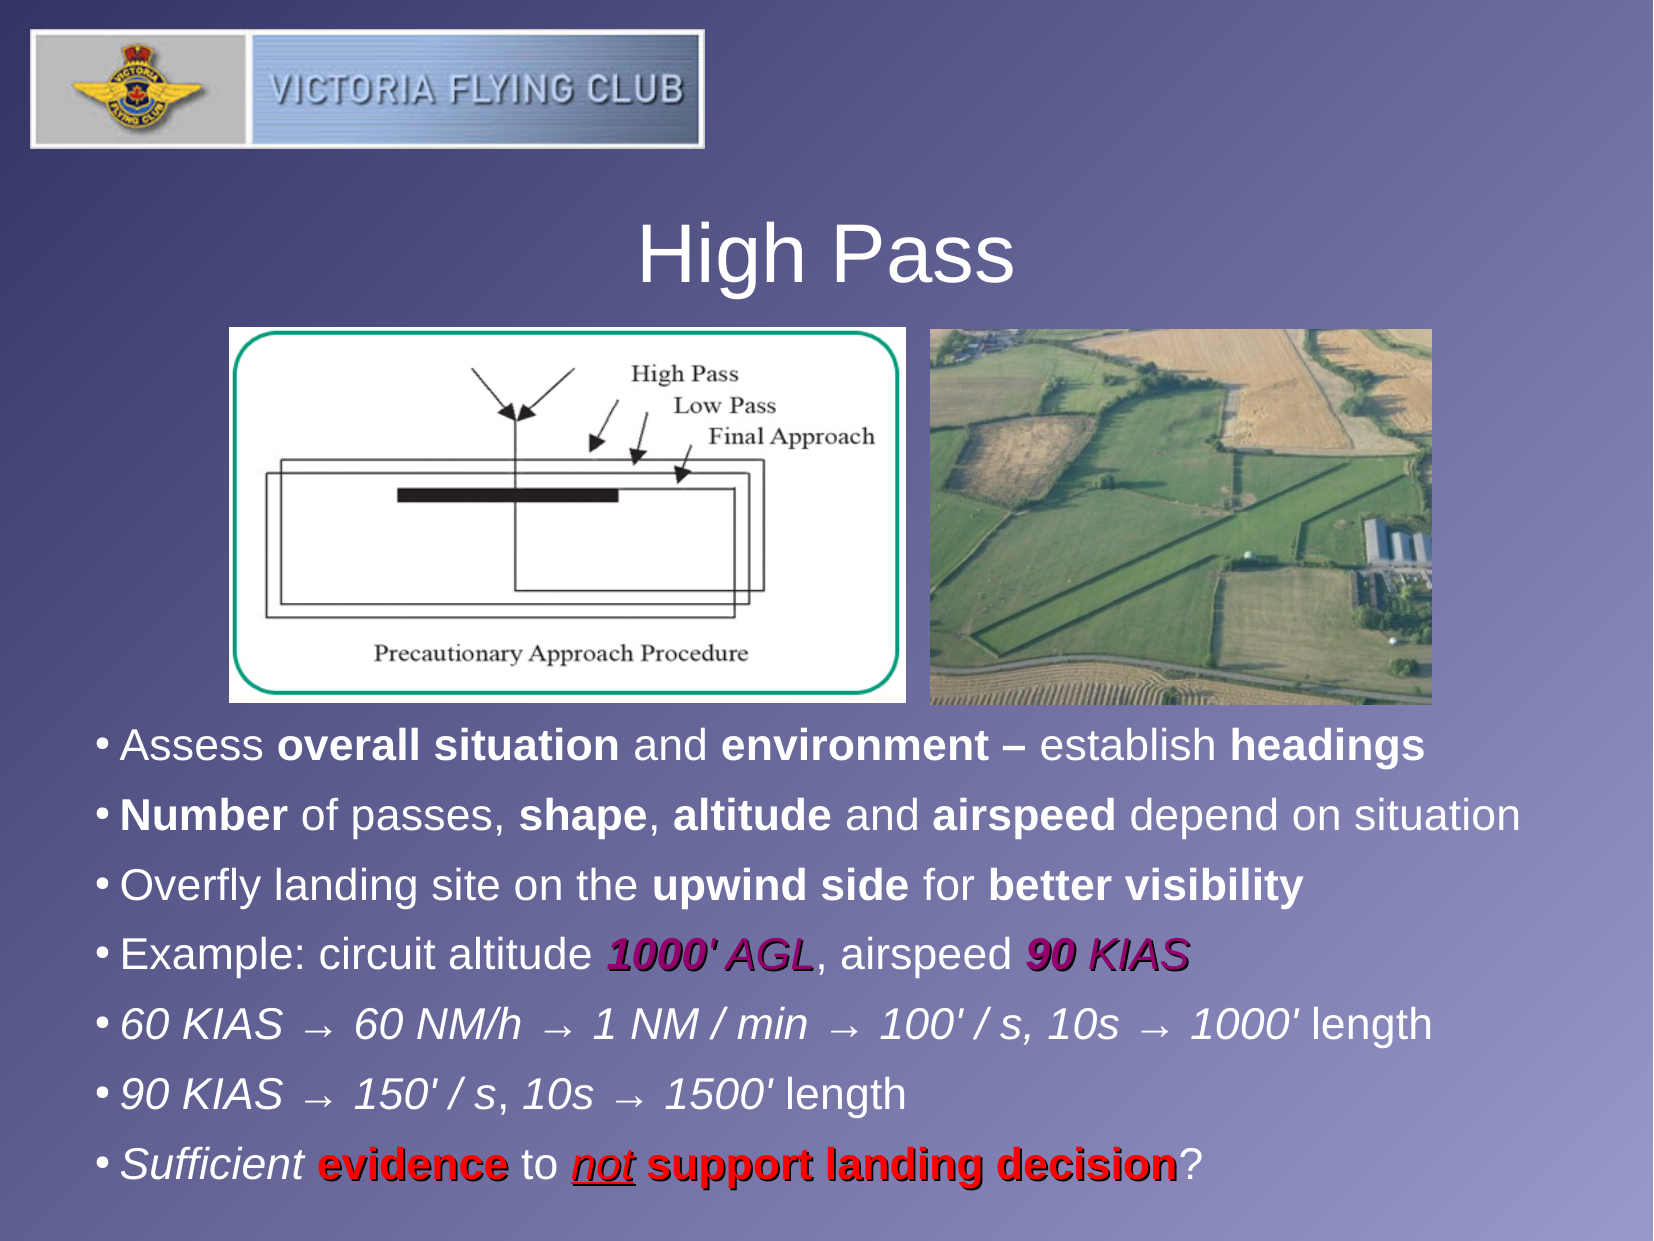

# High Pass
Assess overall situation and environment – establish headings
Number of passes, shape, altitude and airspeed depend on situation
Overfly landing site on the upwind side for better visibility
Example: circuit altitude 1000' AGL, airspeed 90 KIAS
60 KIAS → 60 NM/h → 1 NM / min → 100' / s, 10s → 1000' length
90 KIAS → 150' / s, 10s → 1500' length
Sufficient evidence to not support landing decision?